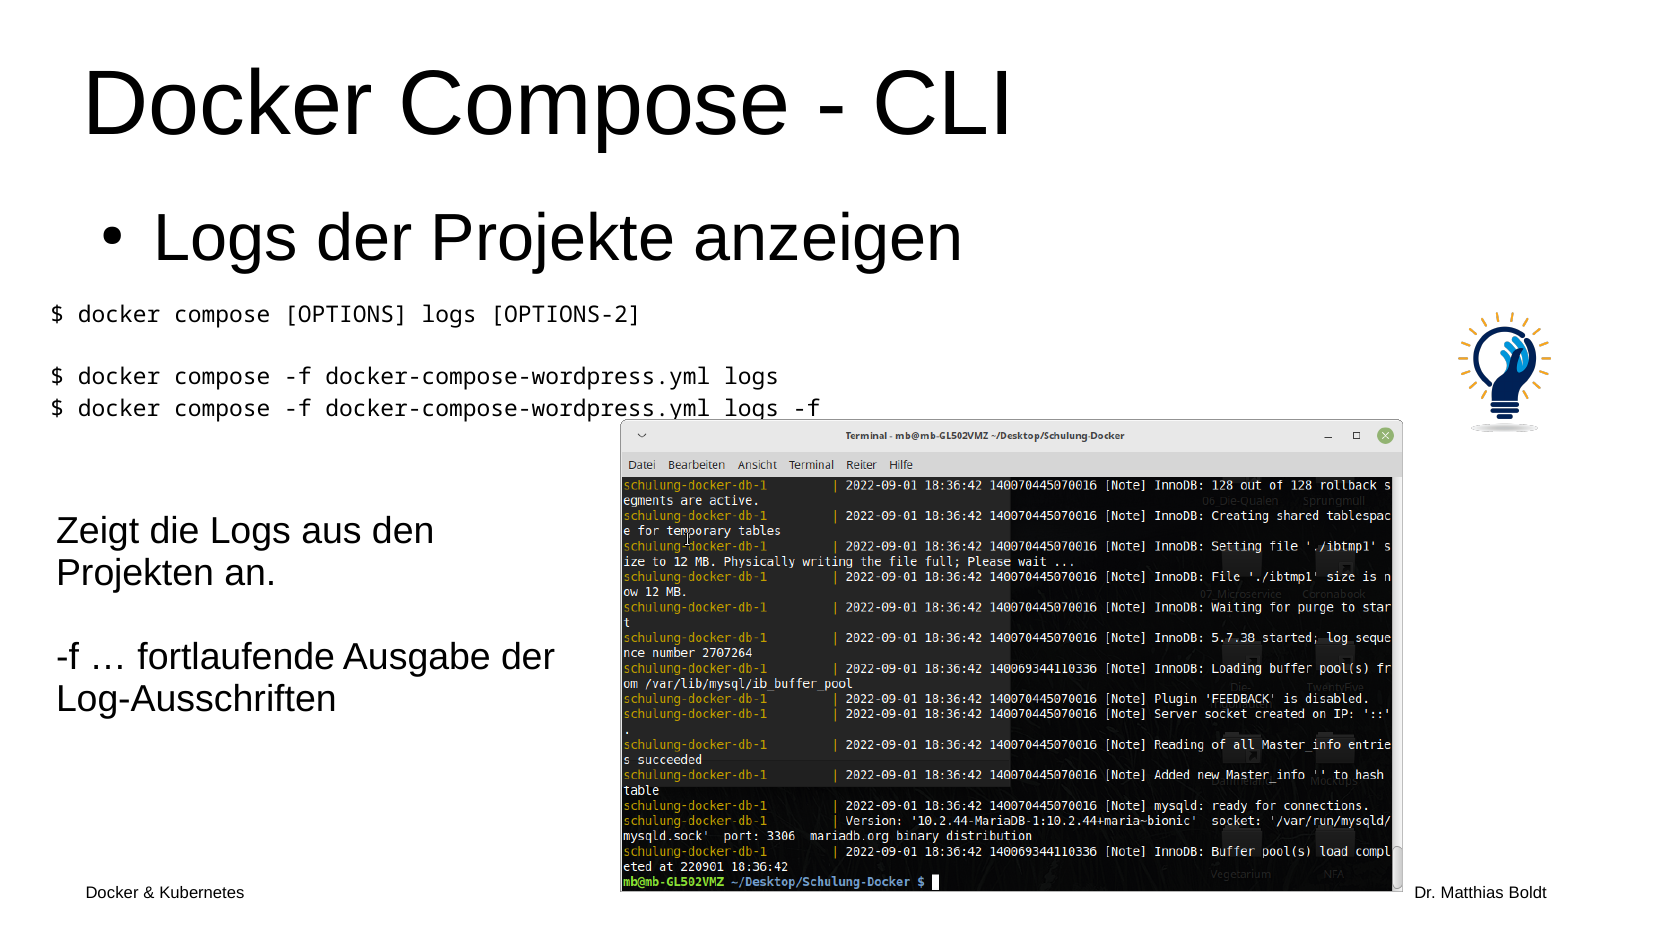

# Docker Compose - CLI
Logs der Projekte anzeigen
$ docker compose [OPTIONS] logs [OPTIONS-2]
$ docker compose -f docker-compose-wordpress.yml logs
$ docker compose -f docker-compose-wordpress.yml logs -f
Zeigt die Logs aus den Projekten an.
-f … fortlaufende Ausgabe der Log-Ausschriften
Docker & Kubernetes																Dr. Matthias Boldt